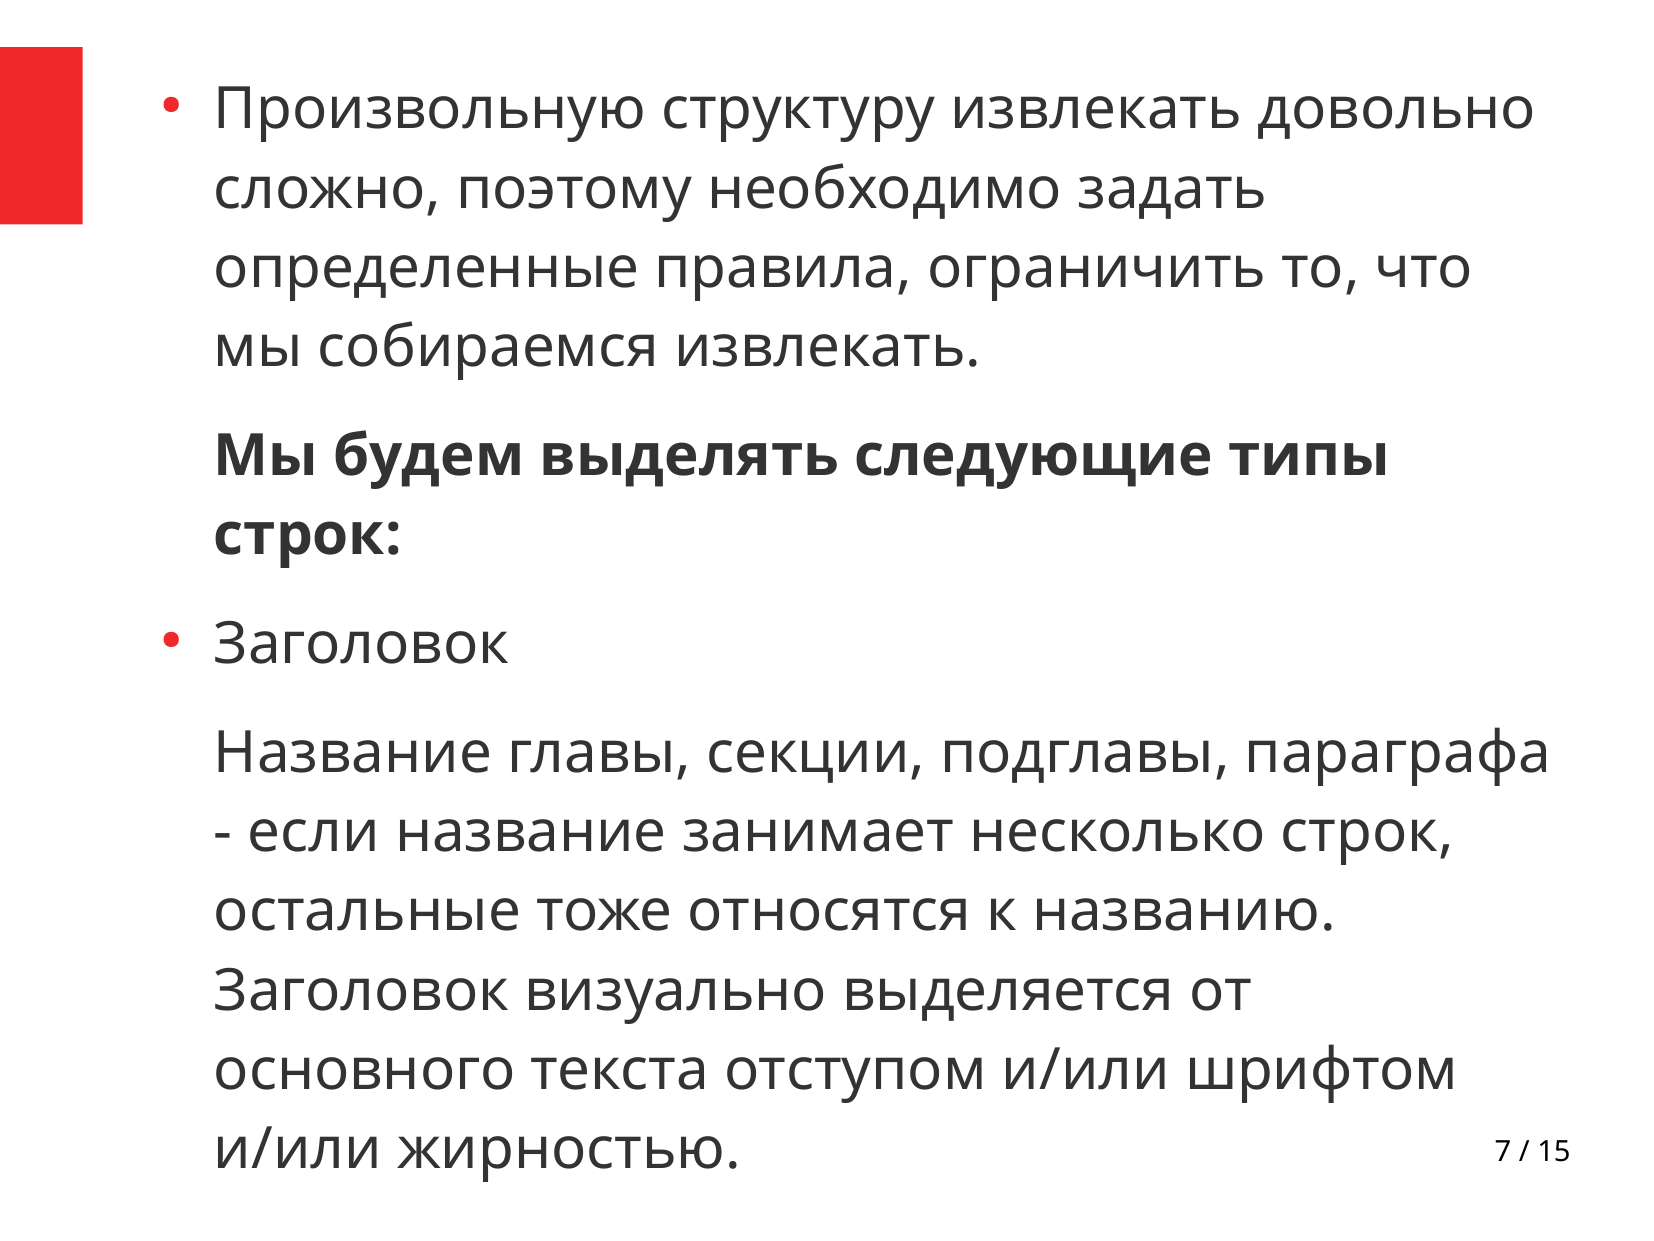

# Произвольную структуру извлекать довольно сложно, поэтому необходимо задать определенные правила, ограничить то, что мы собираемся извлекать.
Мы будем выделять следующие типы строк:
Заголовок
Название главы, секции, подглавы, параграфа - если название занимает несколько строк, остальные тоже относятся к названию. Заголовок визуально выделяется от основного текста отступом и/или шрифтом и/или жирностью.
7